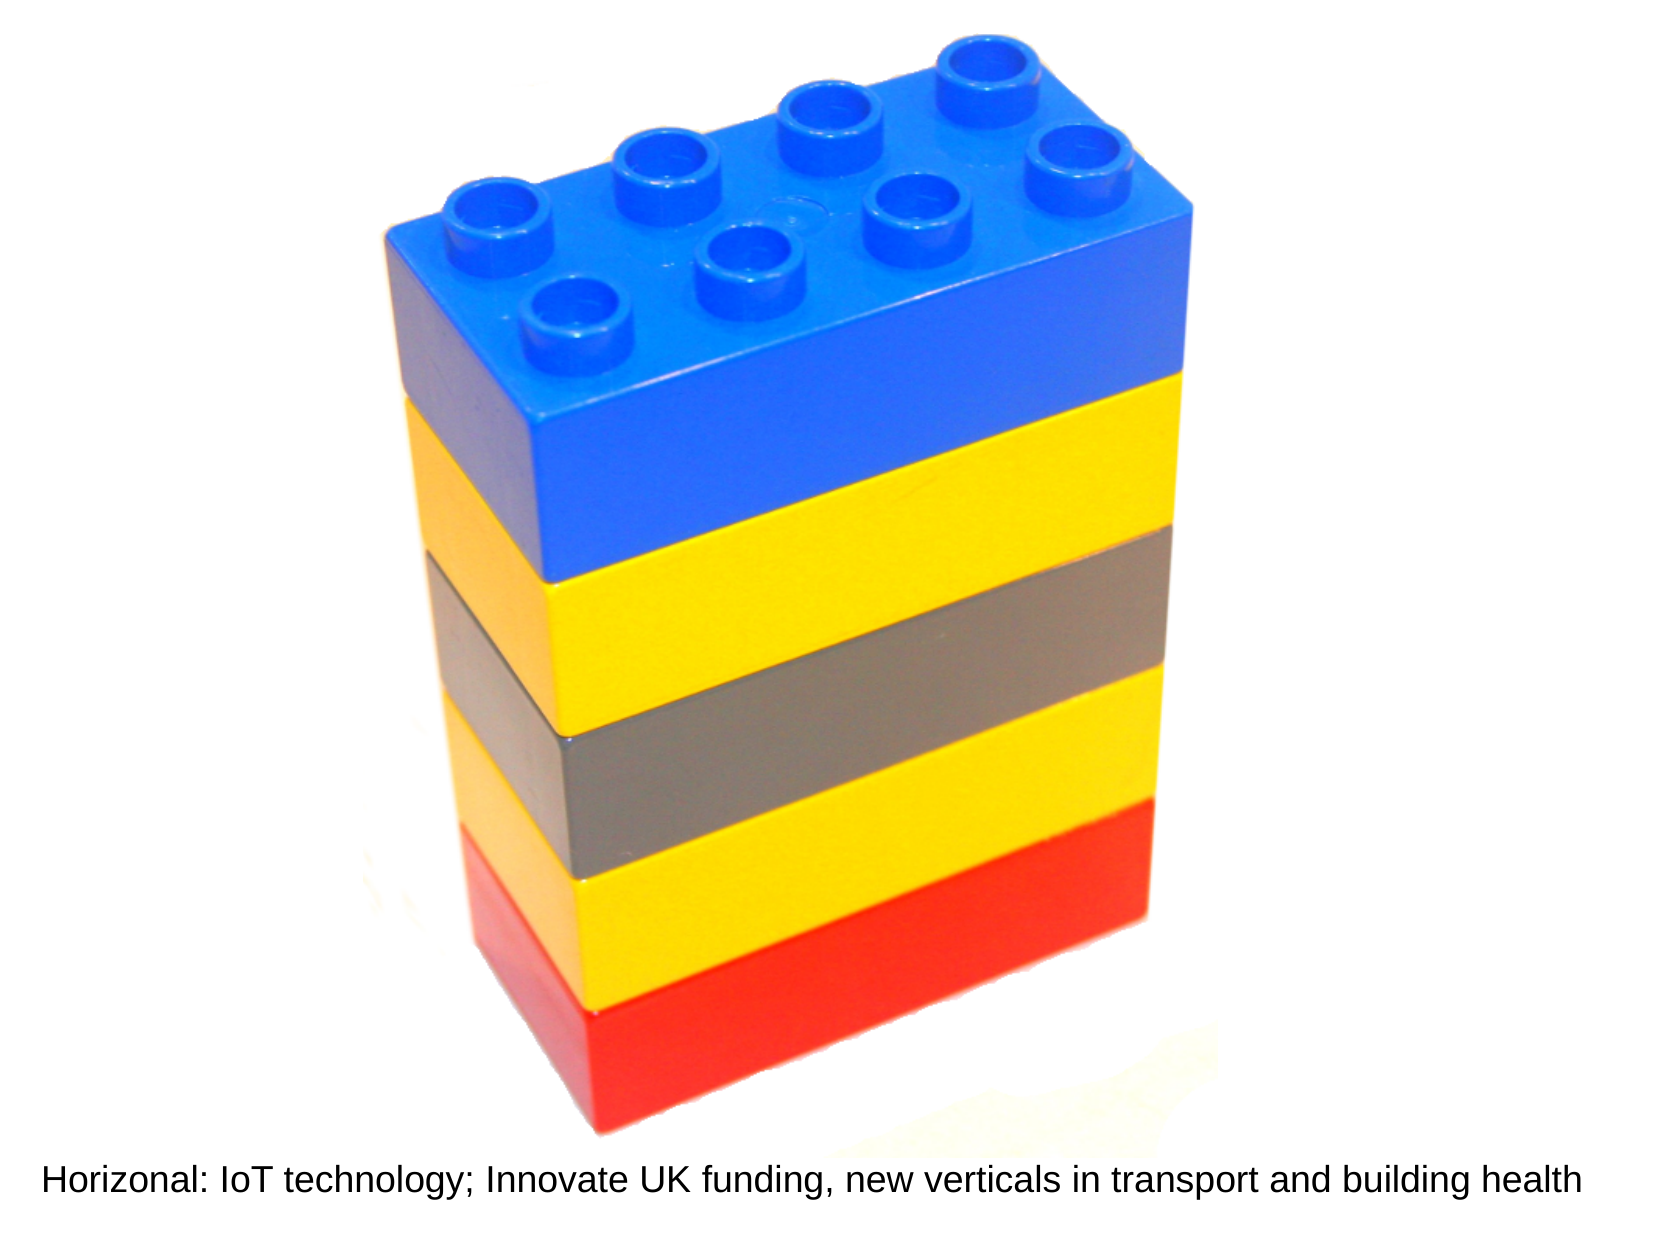

Horizonal: IoT technology; Innovate UK funding, new verticals in transport and building health